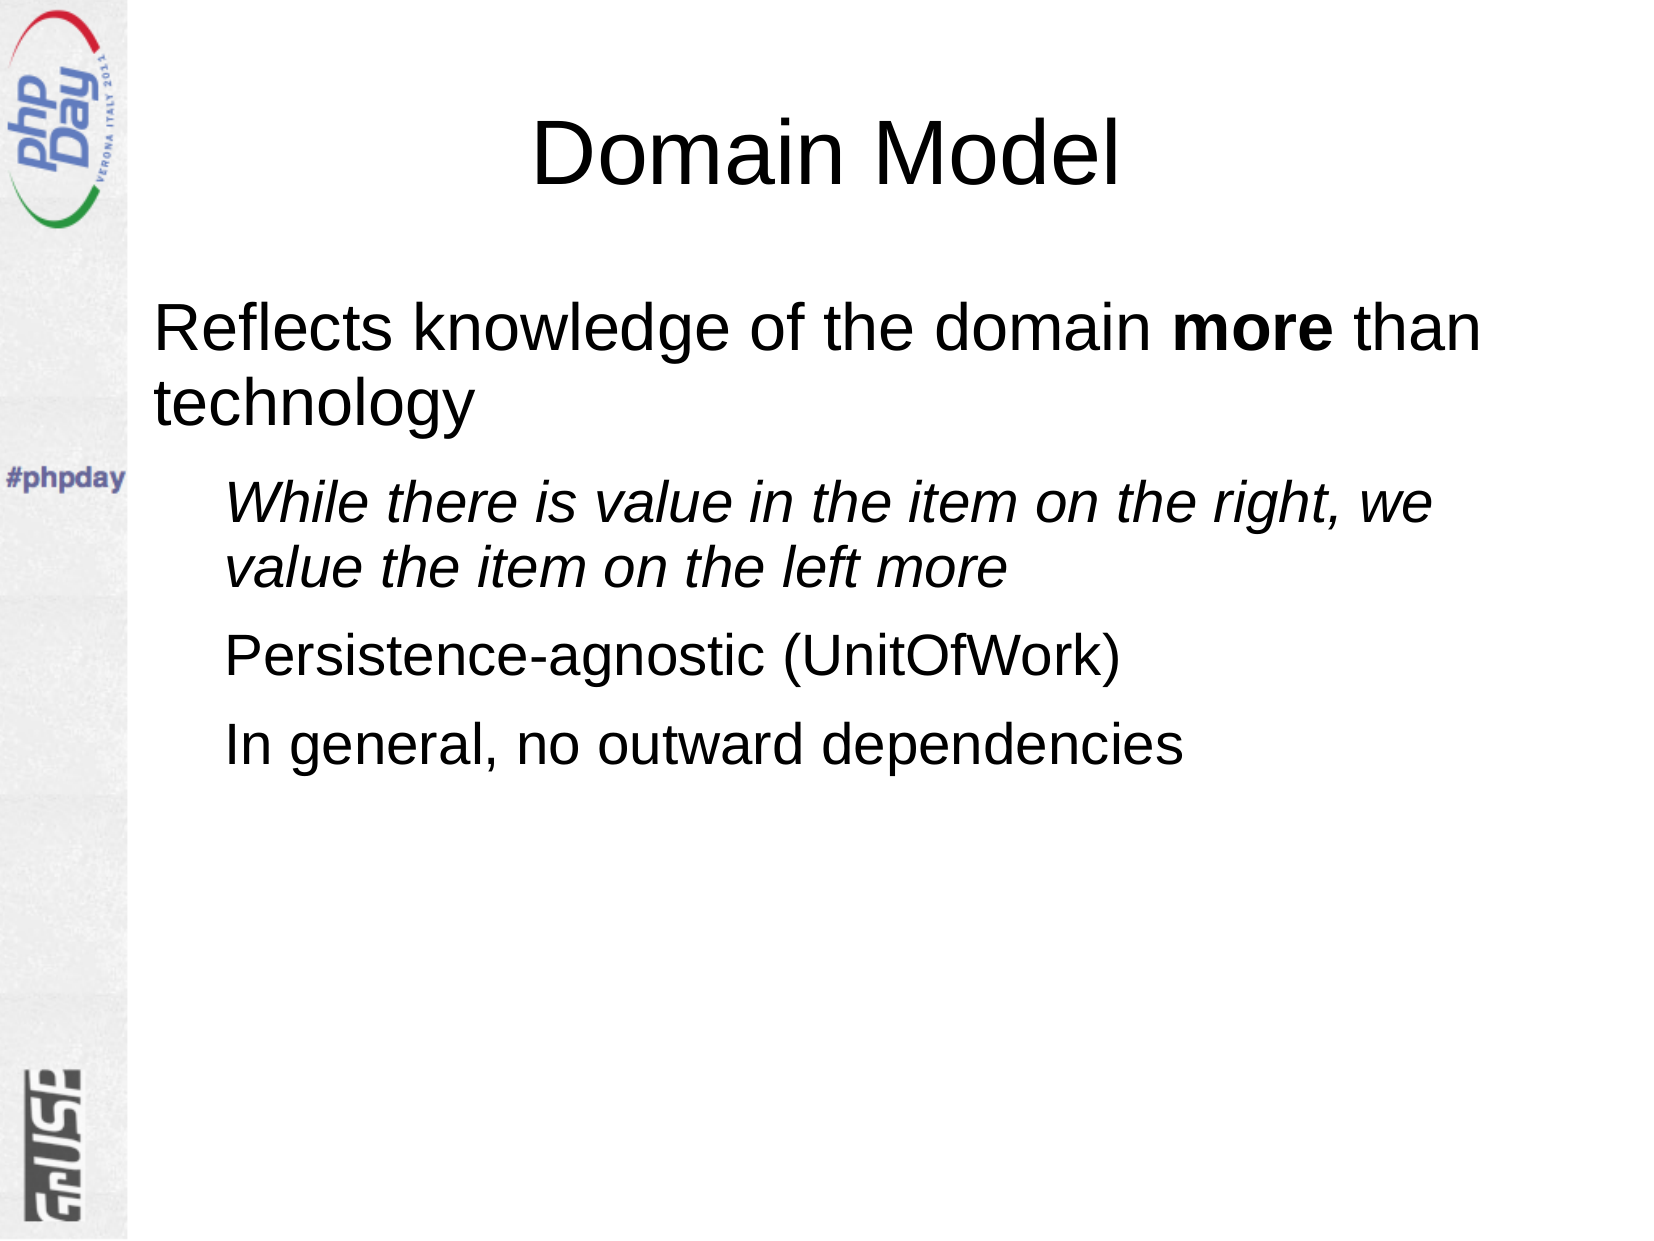

# Domain Model
Reflects knowledge of the domain more than technology
While there is value in the item on the right, we value the item on the left more
Persistence-agnostic (UnitOfWork)
In general, no outward dependencies